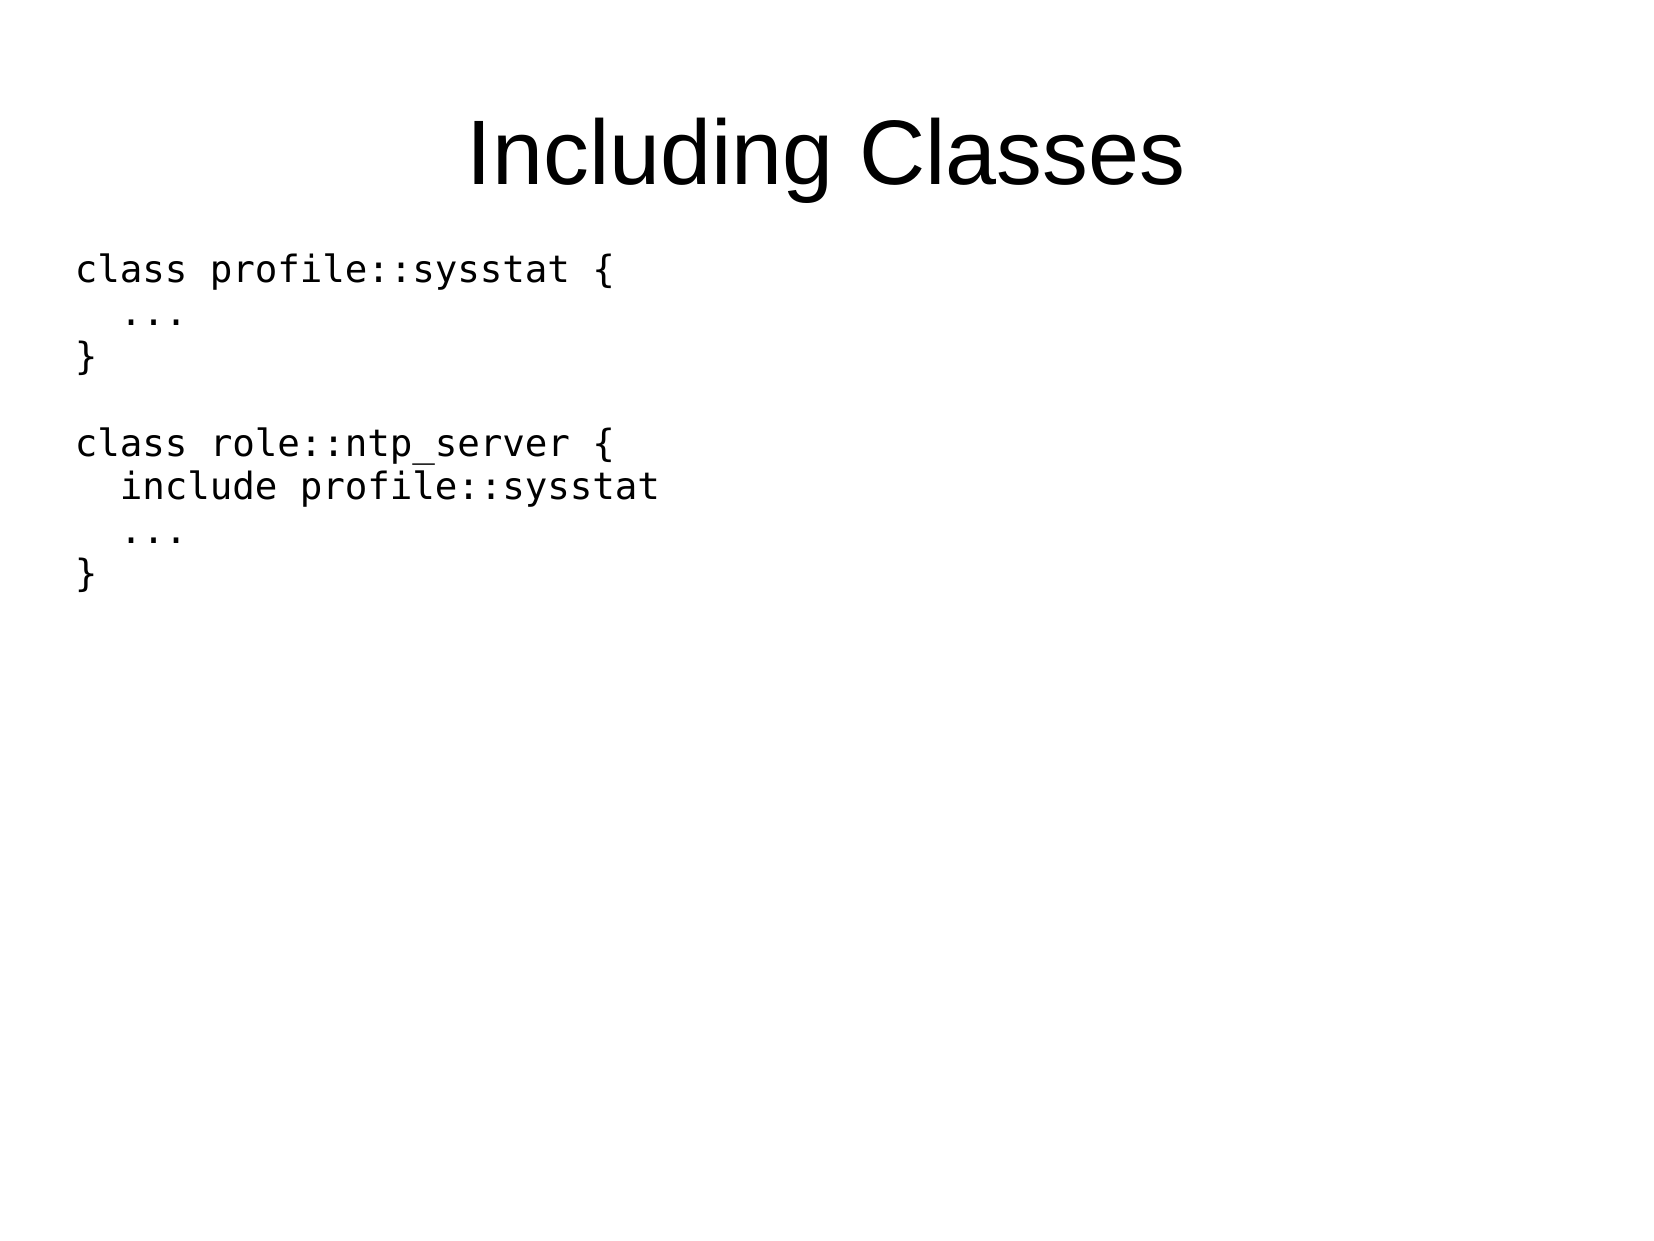

# Including Classes
class profile::sysstat {
 ...
}
class role::ntp_server {
 include profile::sysstat
 ...
}